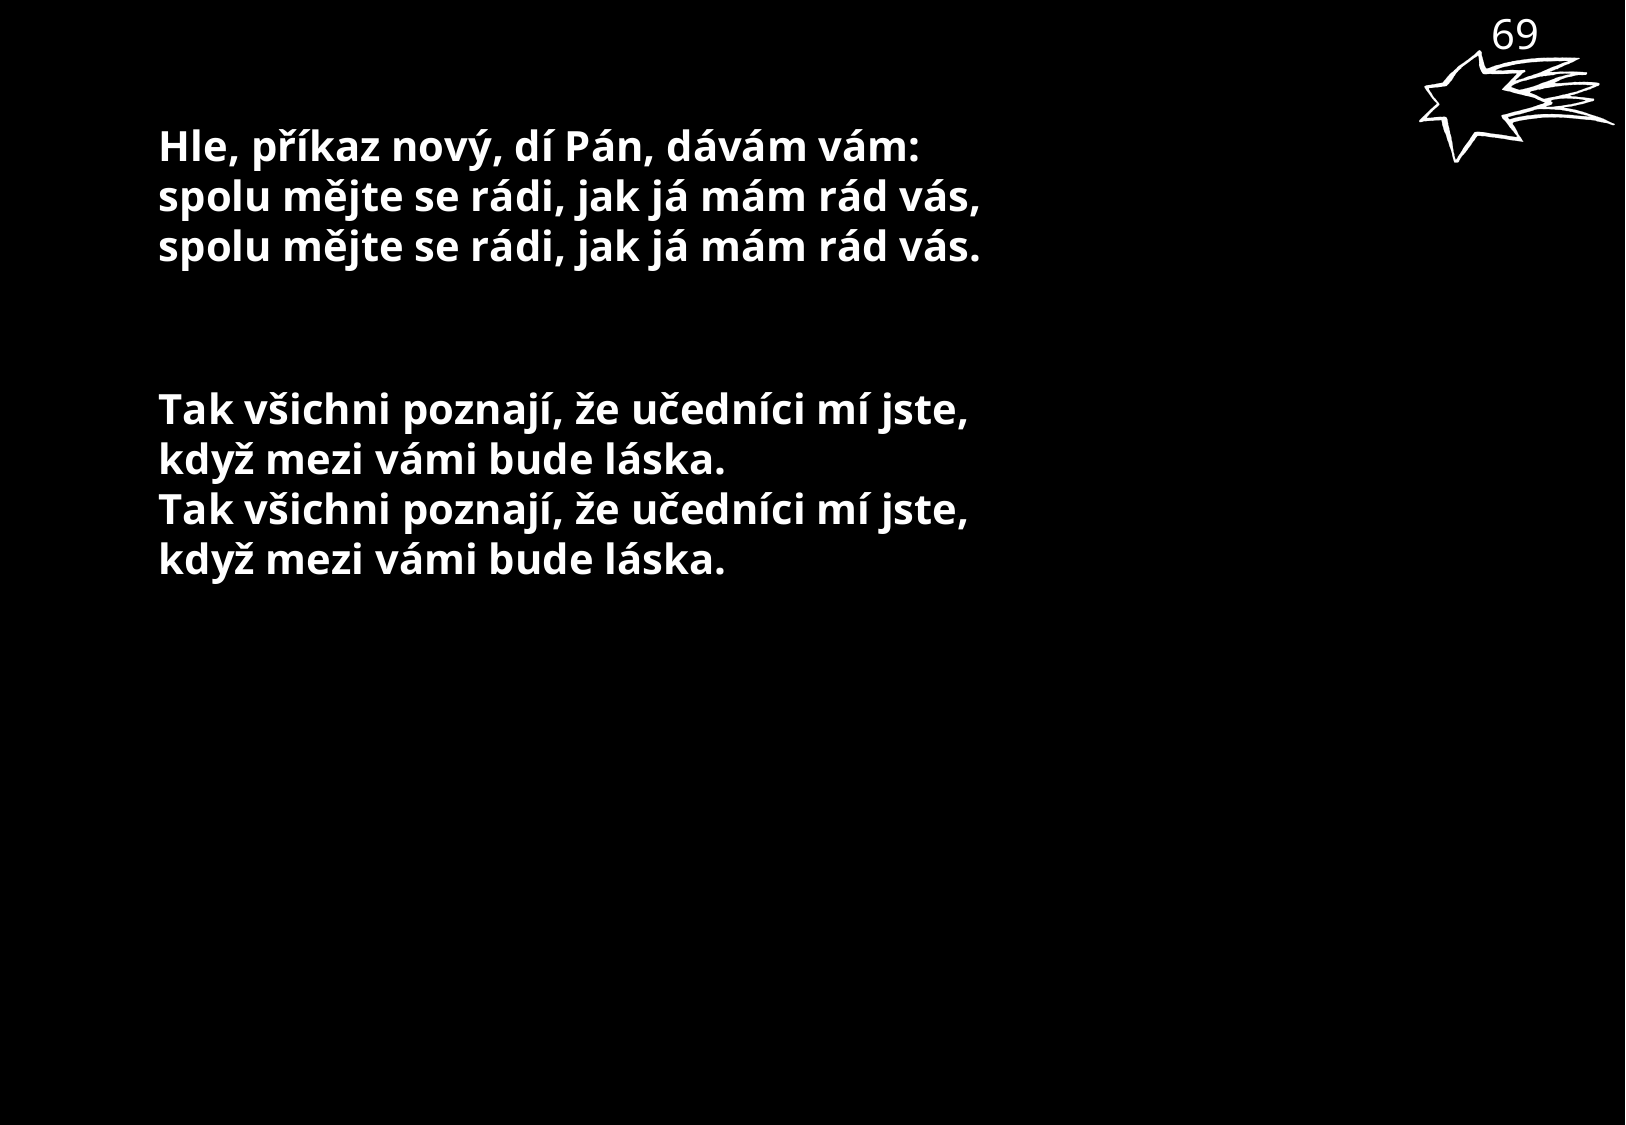

69
# Hle, příkaz nový, dí Pán, dávám vám: spolu mějte se rádi, jak já mám rád vás, spolu mějte se rádi, jak já mám rád vás.
	Tak všichni poznají, že učedníci mí jste,
když mezi vámi bude láska.
Tak všichni poznají, že učedníci mí jste,
když mezi vámi bude láska.